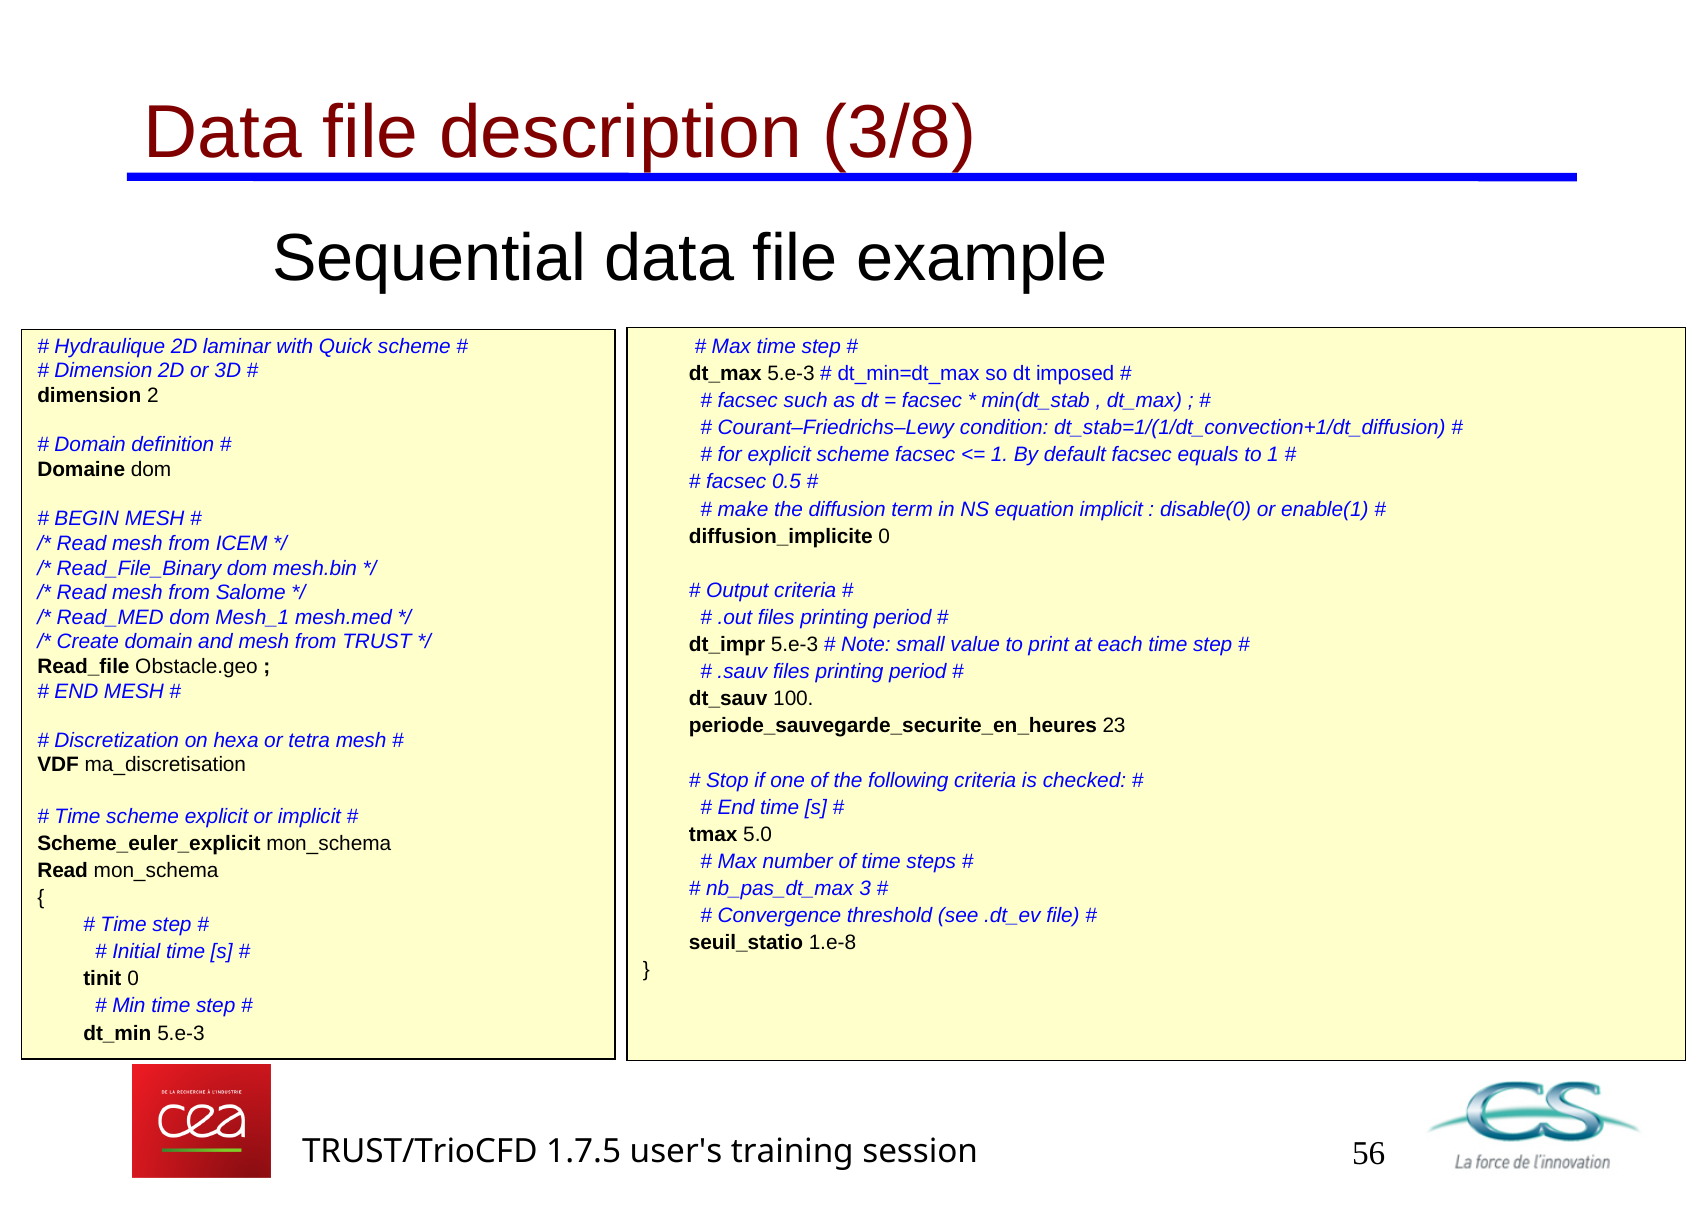

# Data file description (3/8)
Sequential data file example
 # Max time step #
 dt_max 5.e-3 # dt_min=dt_max so dt imposed #
 # facsec such as dt = facsec * min(dt_stab , dt_max) ; #
 # Courant–Friedrichs–Lewy condition: dt_stab=1/(1/dt_convection+1/dt_diffusion) #
 # for explicit scheme facsec <= 1. By default facsec equals to 1 #
 # facsec 0.5 #
 # make the diffusion term in NS equation implicit : disable(0) or enable(1) #
 diffusion_implicite 0
 # Output criteria #
 # .out files printing period #
 dt_impr 5.e-3 # Note: small value to print at each time step #
 # .sauv files printing period #
 dt_sauv 100.
 periode_sauvegarde_securite_en_heures 23
 # Stop if one of the following criteria is checked: #
 # End time [s] #
 tmax 5.0
 # Max number of time steps #
 # nb_pas_dt_max 3 #
 # Convergence threshold (see .dt_ev file) #
 seuil_statio 1.e-8
}
# Hydraulique 2D laminar with Quick scheme #
# Dimension 2D or 3D #
dimension 2
# Domain definition #
Domaine dom
# BEGIN MESH #
/* Read mesh from ICEM */
/* Read_File_Binary dom mesh.bin */
/* Read mesh from Salome */
/* Read_MED dom Mesh_1 mesh.med */
/* Create domain and mesh from TRUST */
Read_file Obstacle.geo ;
# END MESH #
# Discretization on hexa or tetra mesh #
VDF ma_discretisation
# Time scheme explicit or implicit #
Scheme_euler_explicit mon_schema
Read mon_schema
{
 # Time step #
 # Initial time [s] #
 tinit 0
 # Min time step #
 dt_min 5.e-3
TRUST/TrioCFD 1.7.5 user's training session
56